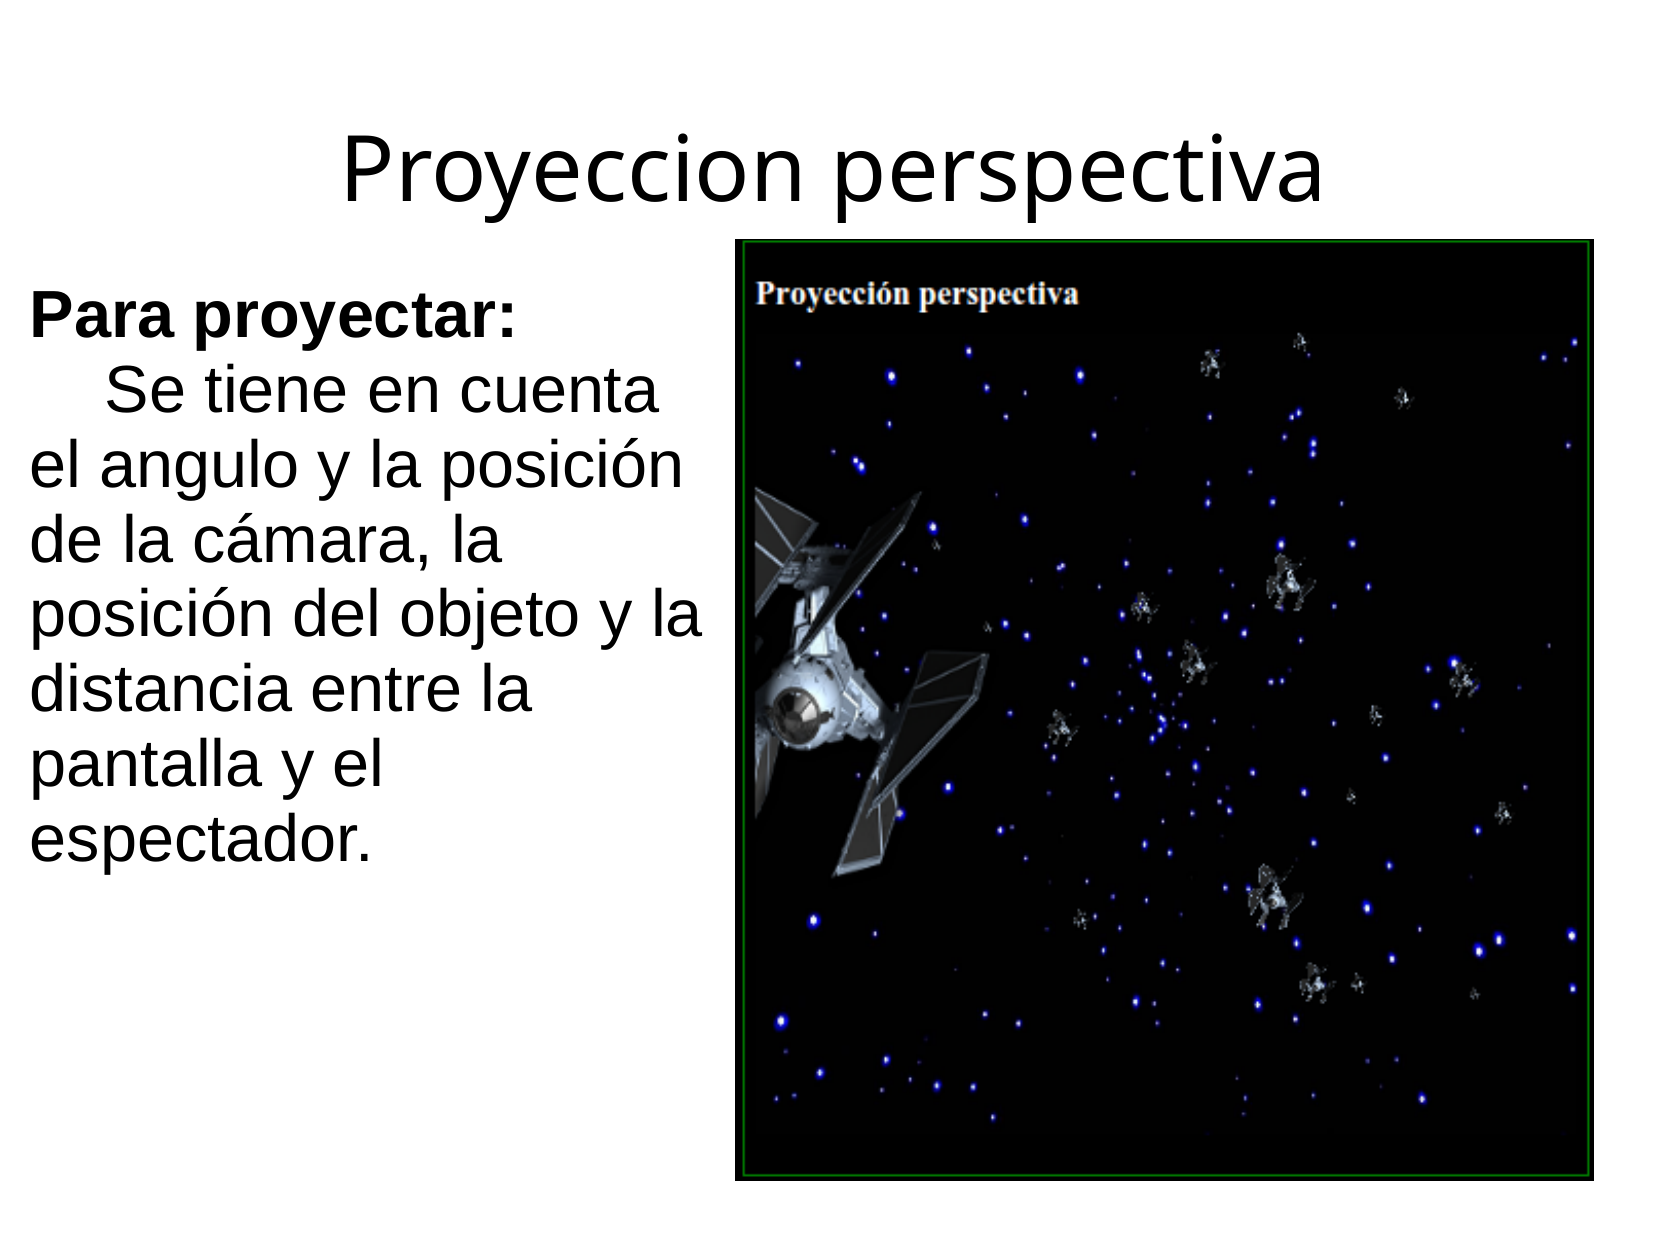

# Proyeccion perspectiva
Para proyectar:
	Se tiene en cuenta el angulo y la posición de la cámara, la posición del objeto y la distancia entre la pantalla y el espectador.